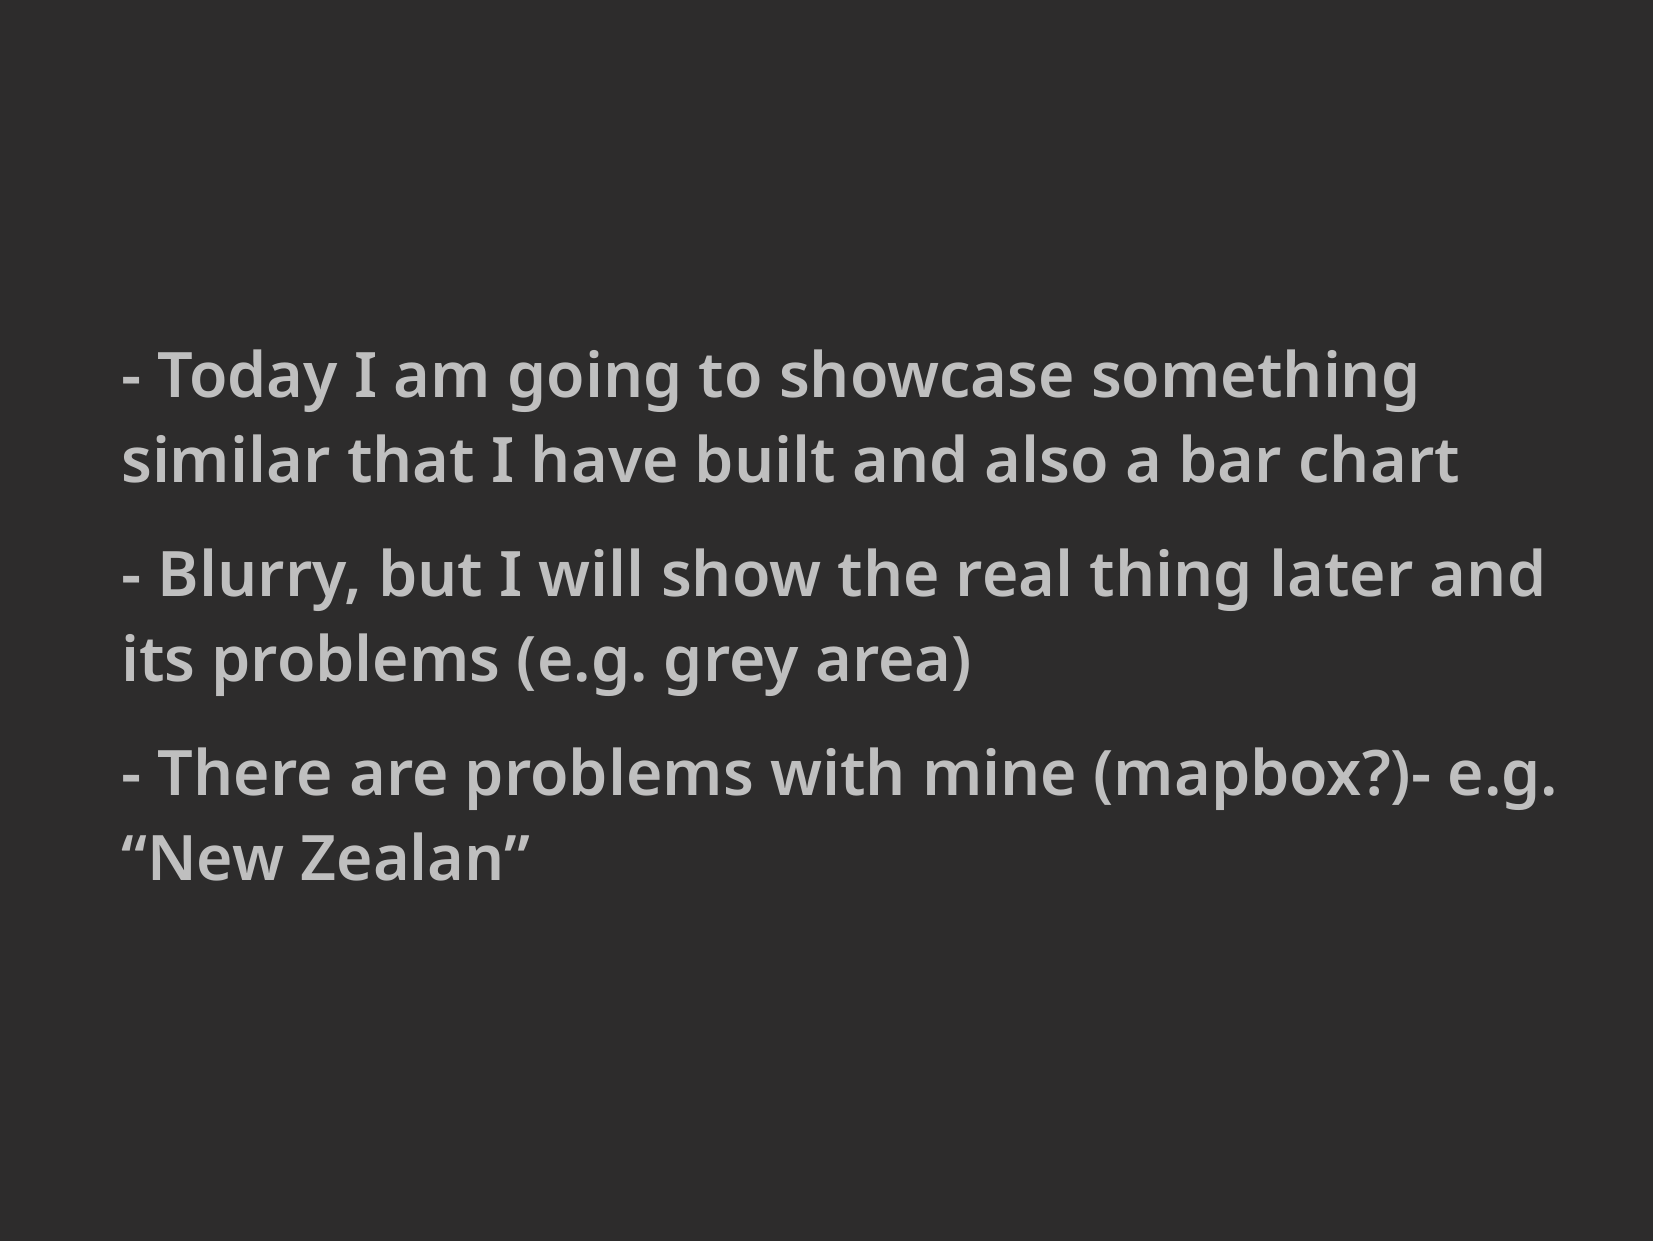

# - Today I am going to showcase something similar that I have built and also a bar chart
- Blurry, but I will show the real thing later and its problems (e.g. grey area)
- There are problems with mine (mapbox?)- e.g. “New Zealan”